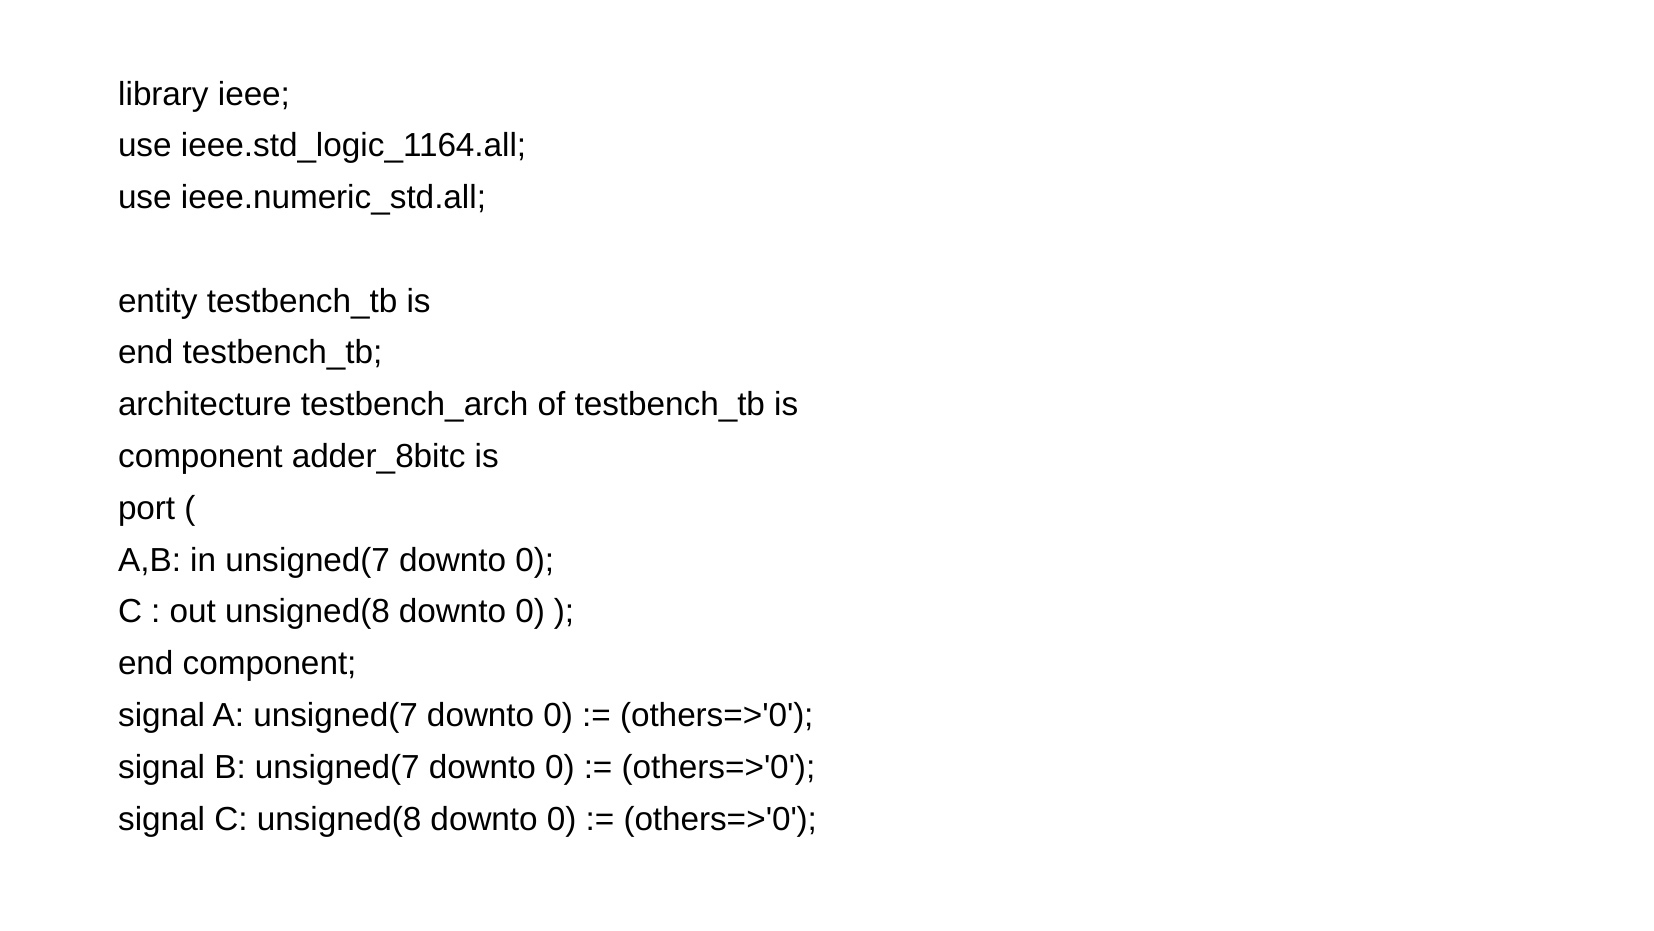

# library ieee;
use ieee.std_logic_1164.all;
use ieee.numeric_std.all;
entity testbench_tb is
end testbench_tb;
architecture testbench_arch of testbench_tb is
component adder_8bitc is
port (
A,B: in unsigned(7 downto 0);
C : out unsigned(8 downto 0) );
end component;
signal A: unsigned(7 downto 0) := (others=>'0');
signal B: unsigned(7 downto 0) := (others=>'0');
signal C: unsigned(8 downto 0) := (others=>'0');